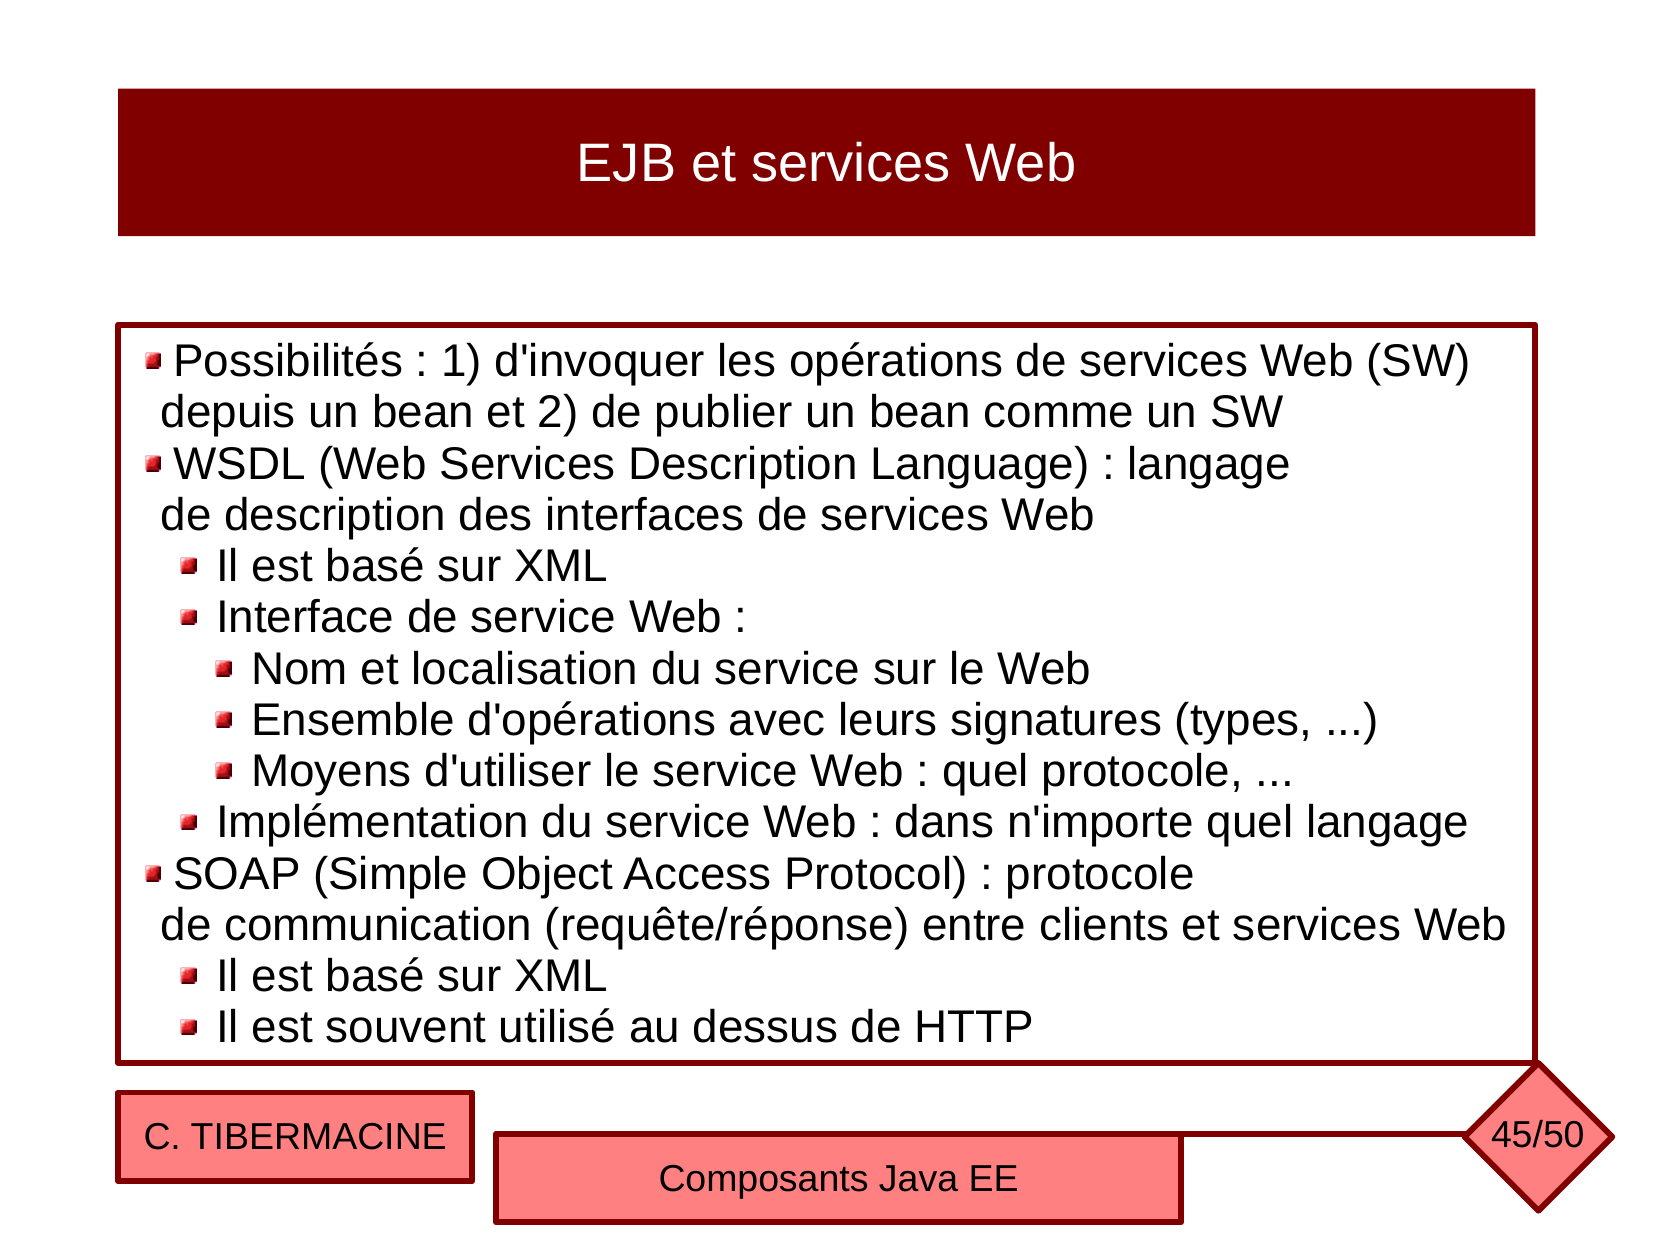

EJB et services Web
 Possibilités : 1) d'invoquer les opérations de services Web (SW)
depuis un bean et 2) de publier un bean comme un SW
 WSDL (Web Services Description Language) : langage
de description des interfaces de services Web
Il est basé sur XML
Interface de service Web :
Nom et localisation du service sur le Web
Ensemble d'opérations avec leurs signatures (types, ...)
Moyens d'utiliser le service Web : quel protocole, ...
Implémentation du service Web : dans n'importe quel langage
 SOAP (Simple Object Access Protocol) : protocole
de communication (requête/réponse) entre clients et services Web
Il est basé sur XML
Il est souvent utilisé au dessus de HTTP
C. TIBERMACINE
Composants Java EE